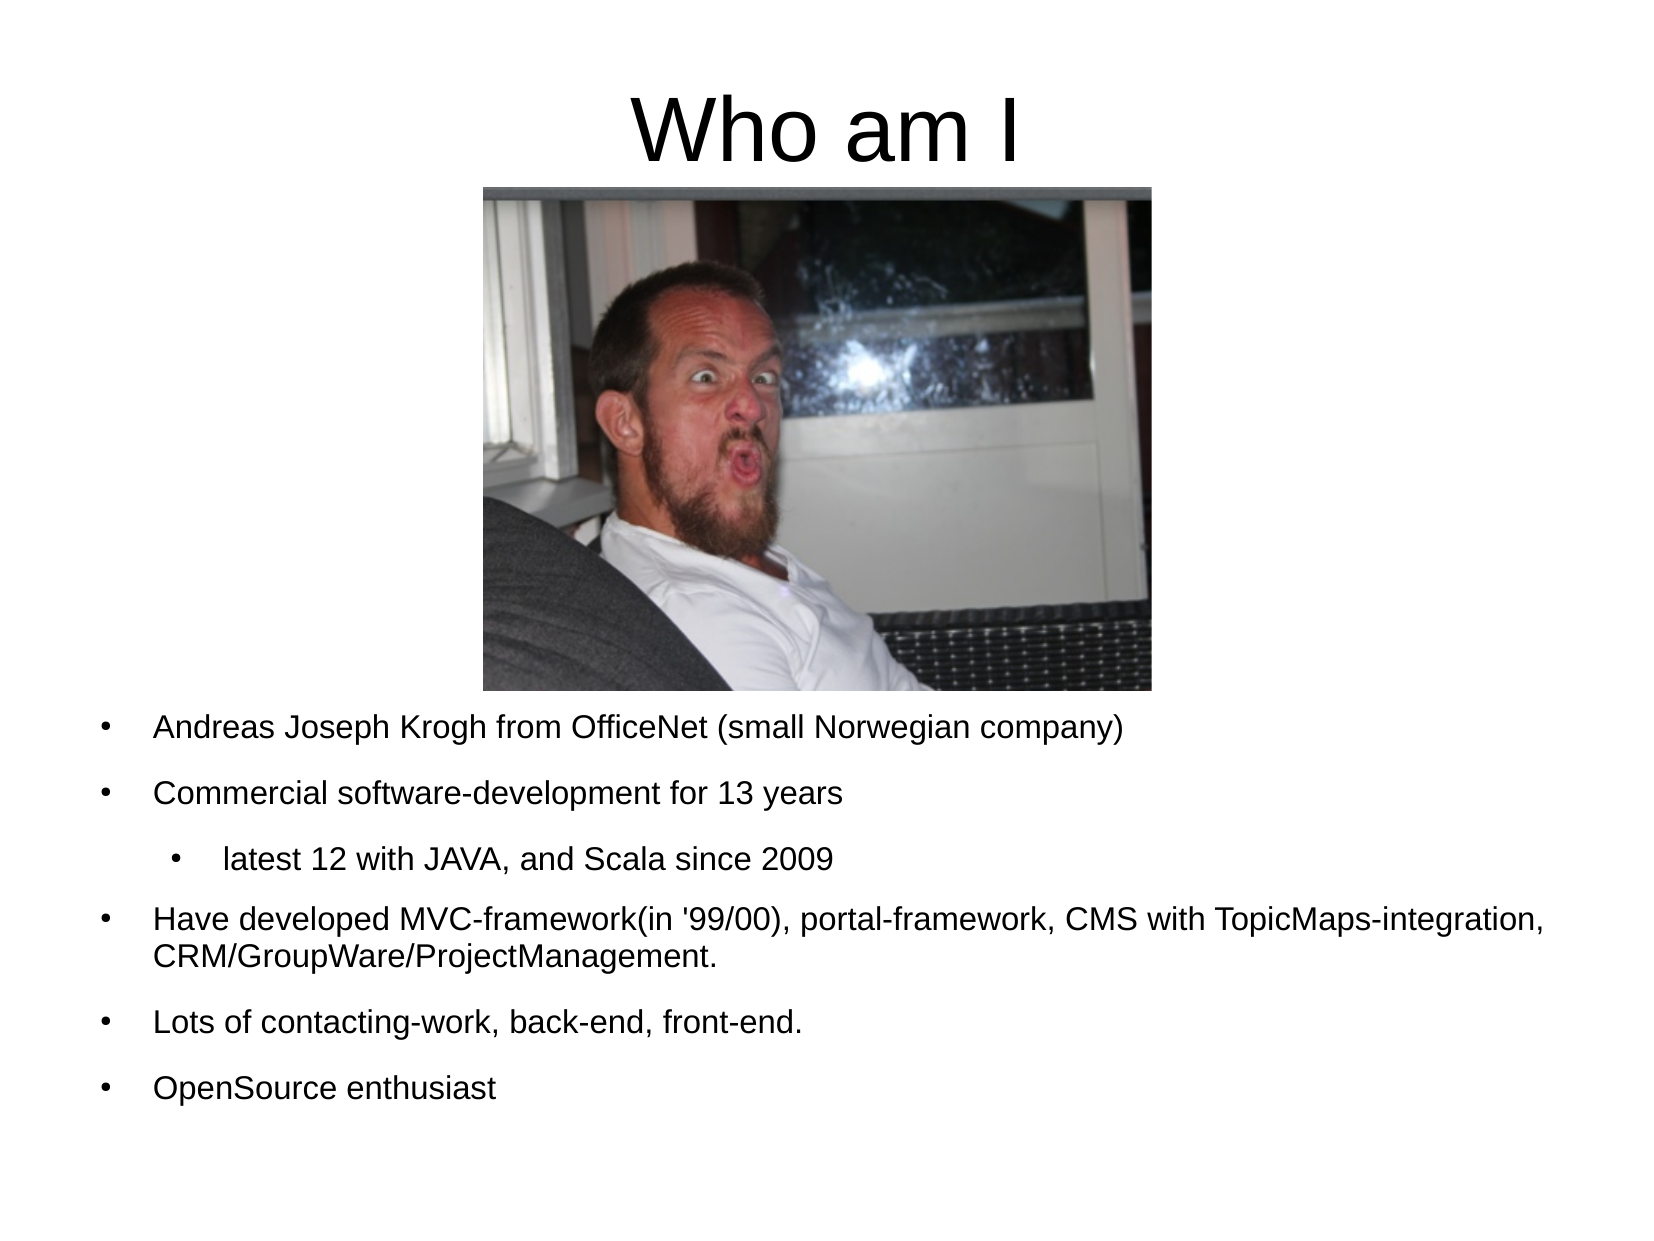

# Who am I
Andreas Joseph Krogh from OfficeNet (small Norwegian company)
Commercial software-development for 13 years
latest 12 with JAVA, and Scala since 2009
Have developed MVC-framework(in '99/00), portal-framework, CMS with TopicMaps-integration, CRM/GroupWare/ProjectManagement.
Lots of contacting-work, back-end, front-end.
OpenSource enthusiast